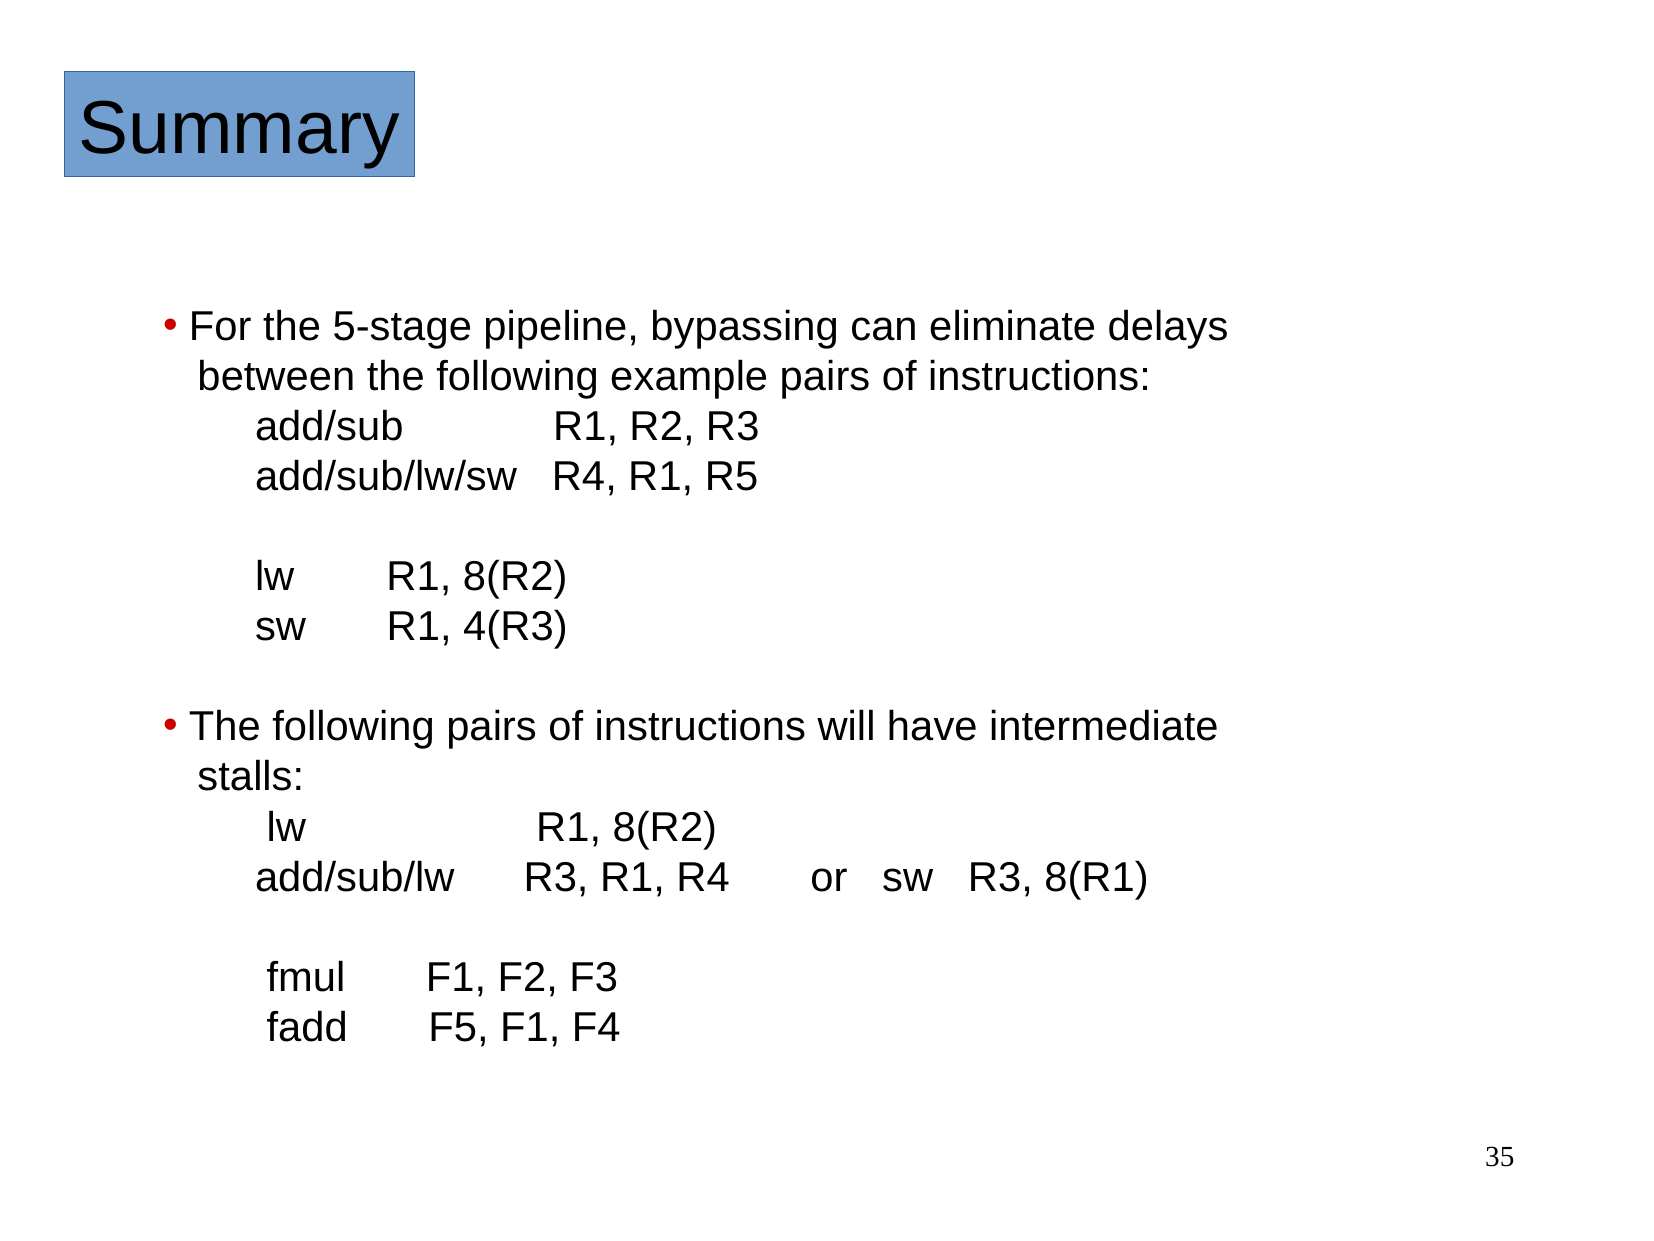

Summary
 For the 5-stage pipeline, bypassing can eliminate delays
 between the following example pairs of instructions:
 add/sub R1, R2, R3
 add/sub/lw/sw R4, R1, R5
 lw R1, 8(R2)
 sw R1, 4(R3)
 The following pairs of instructions will have intermediate
 stalls:
 lw R1, 8(R2)
 add/sub/lw R3, R1, R4 or sw R3, 8(R1)
 fmul F1, F2, F3
 fadd F5, F1, F4